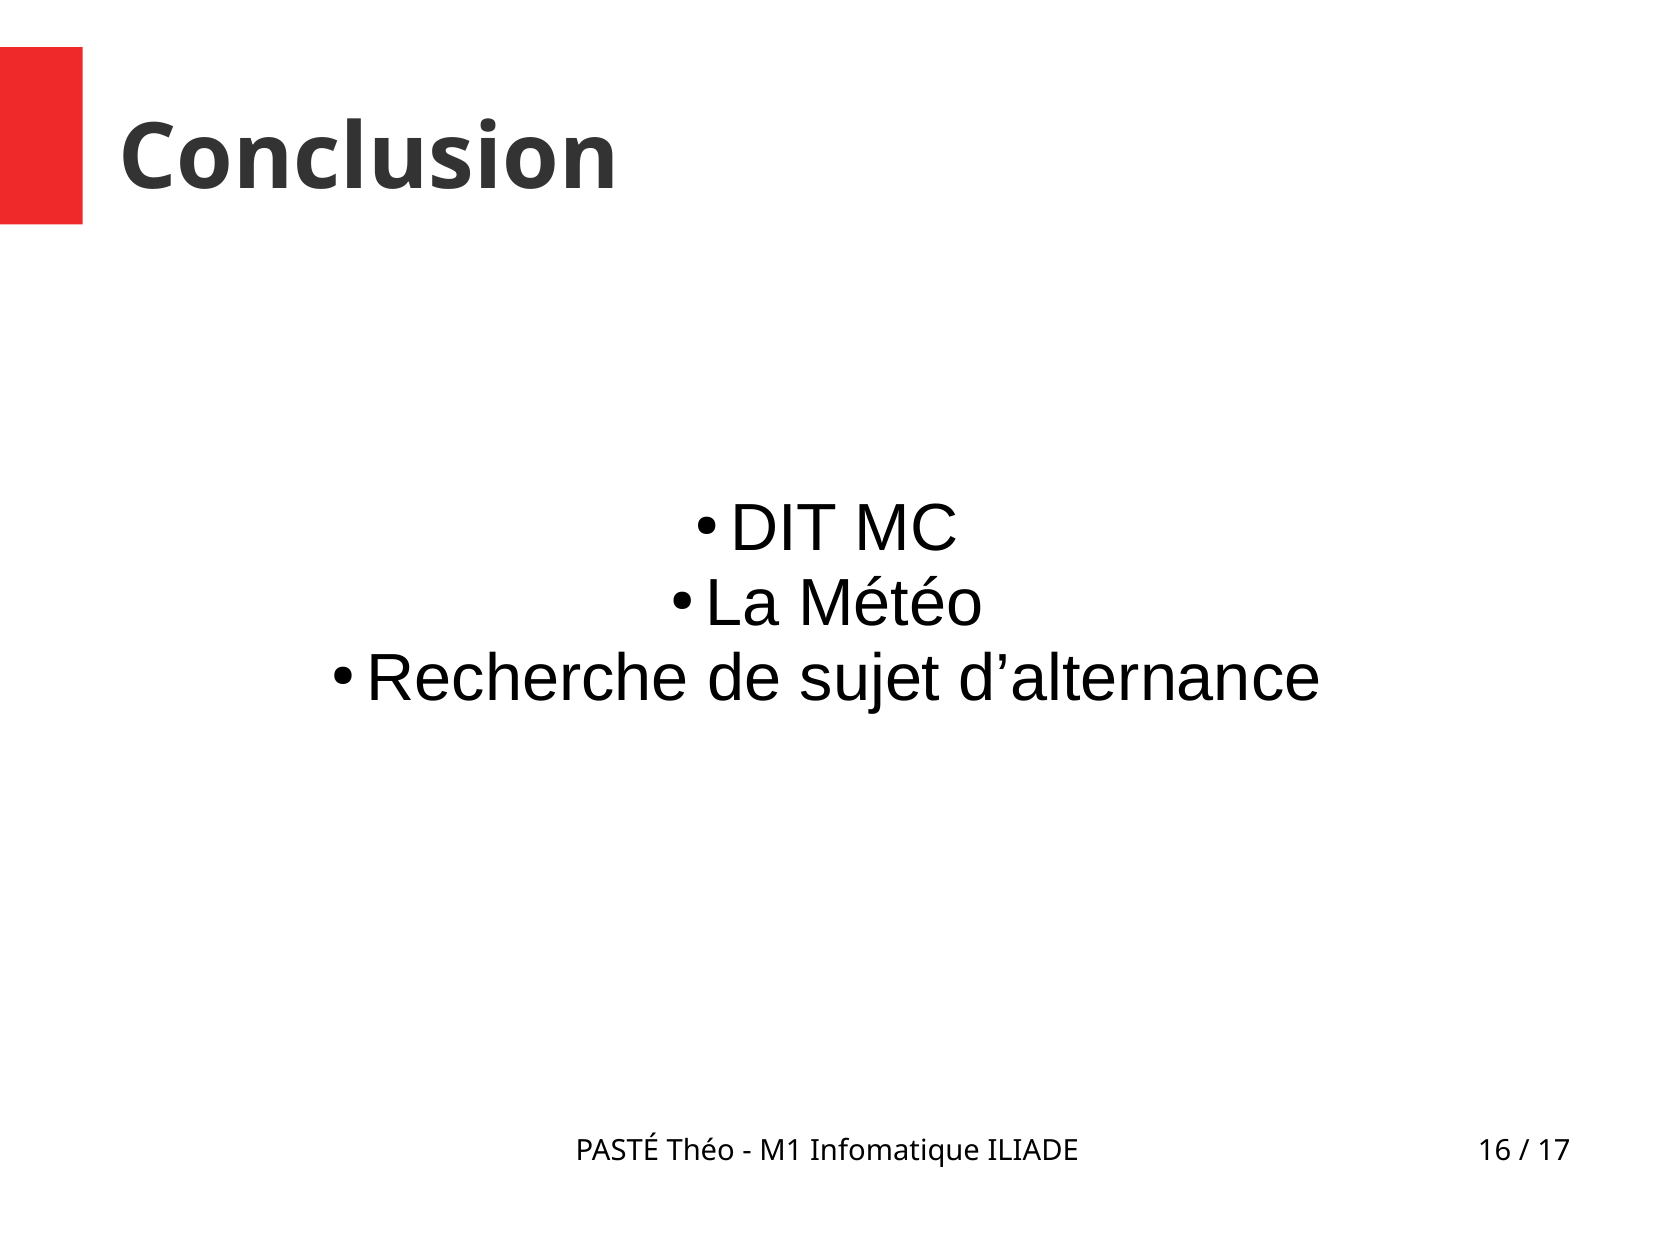

# Conclusion
DIT MC
La Météo
Recherche de sujet d’alternance
PASTÉ Théo - M1 Infomatique ILIADE
16